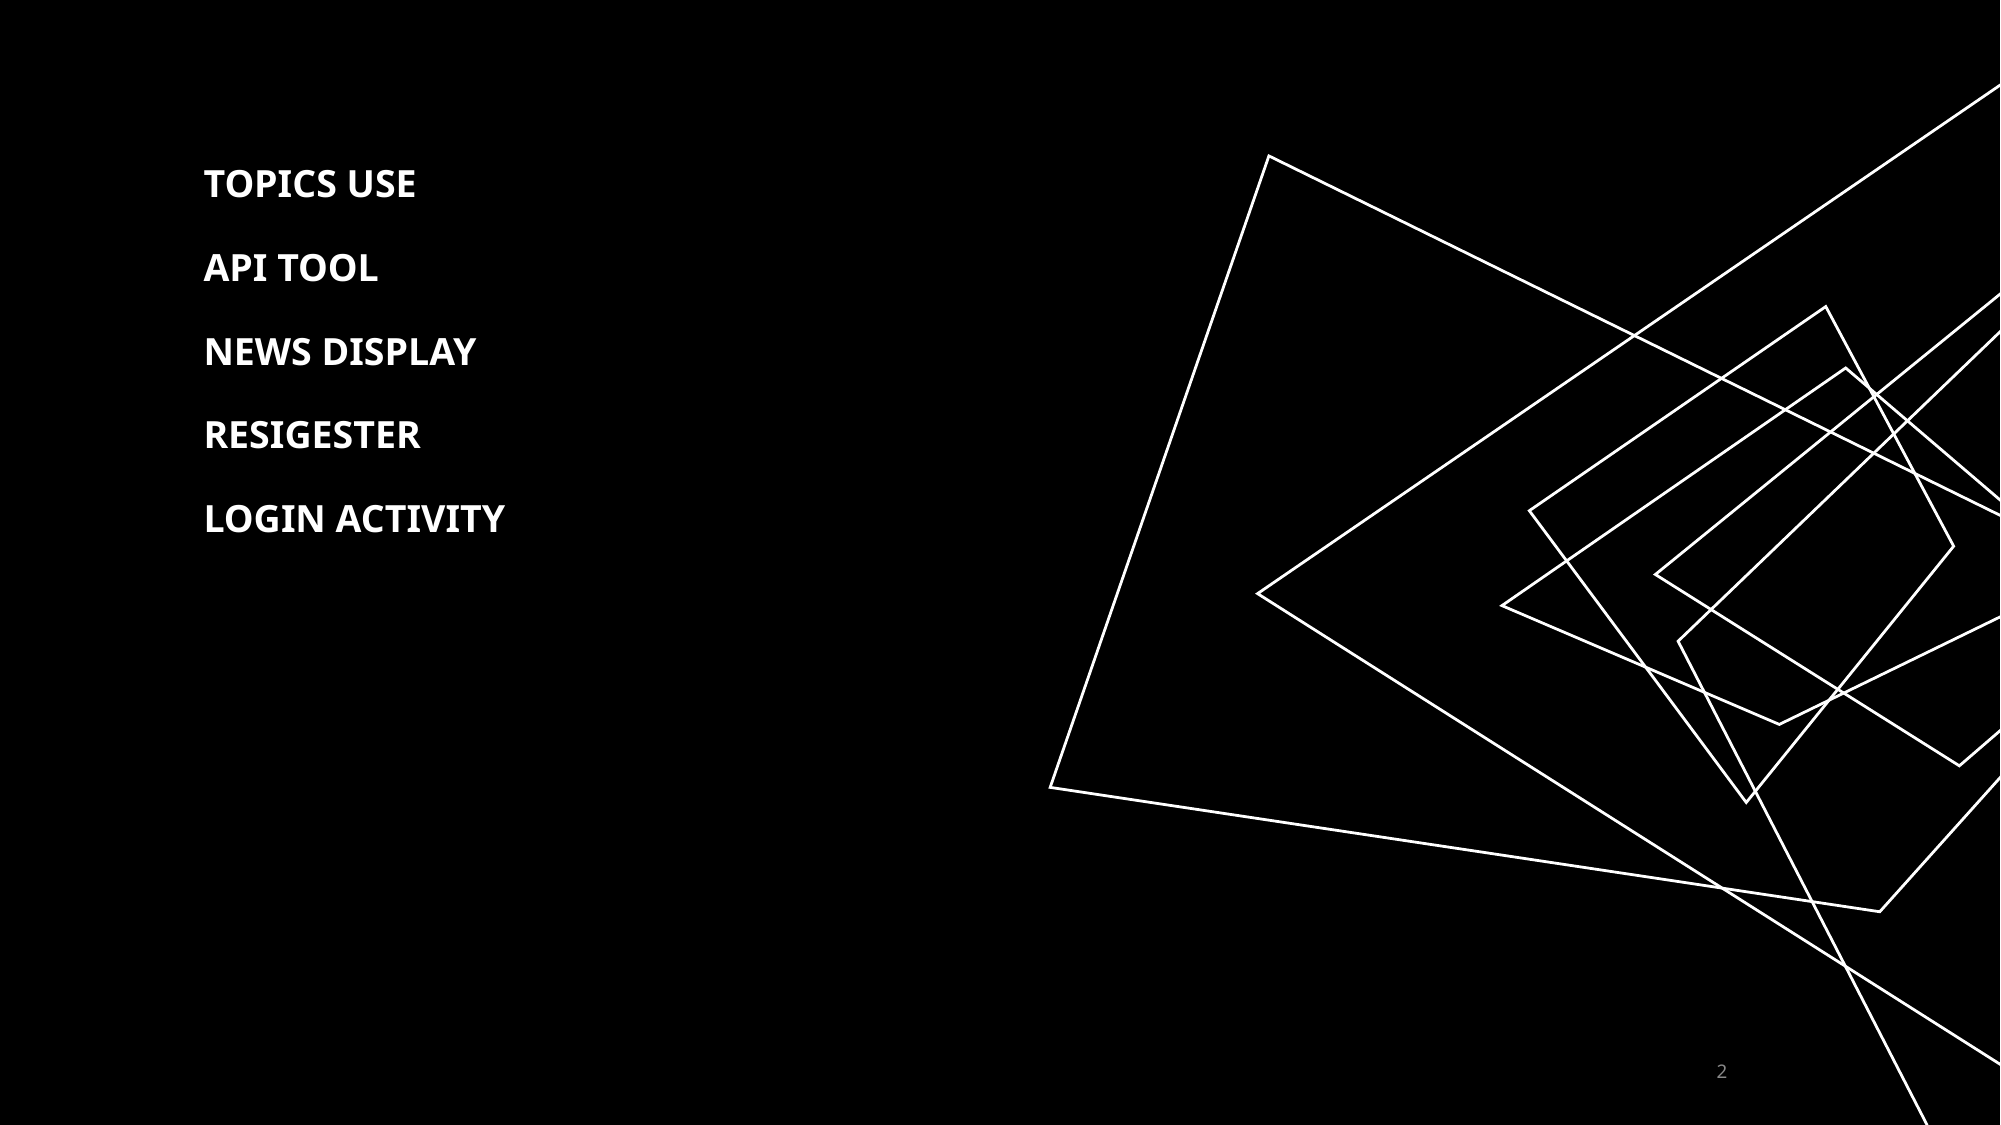

# TOPICS USE
API TOOL
NEWS DISPLAY
RESIGESTER
LOGIN ACTIVITY